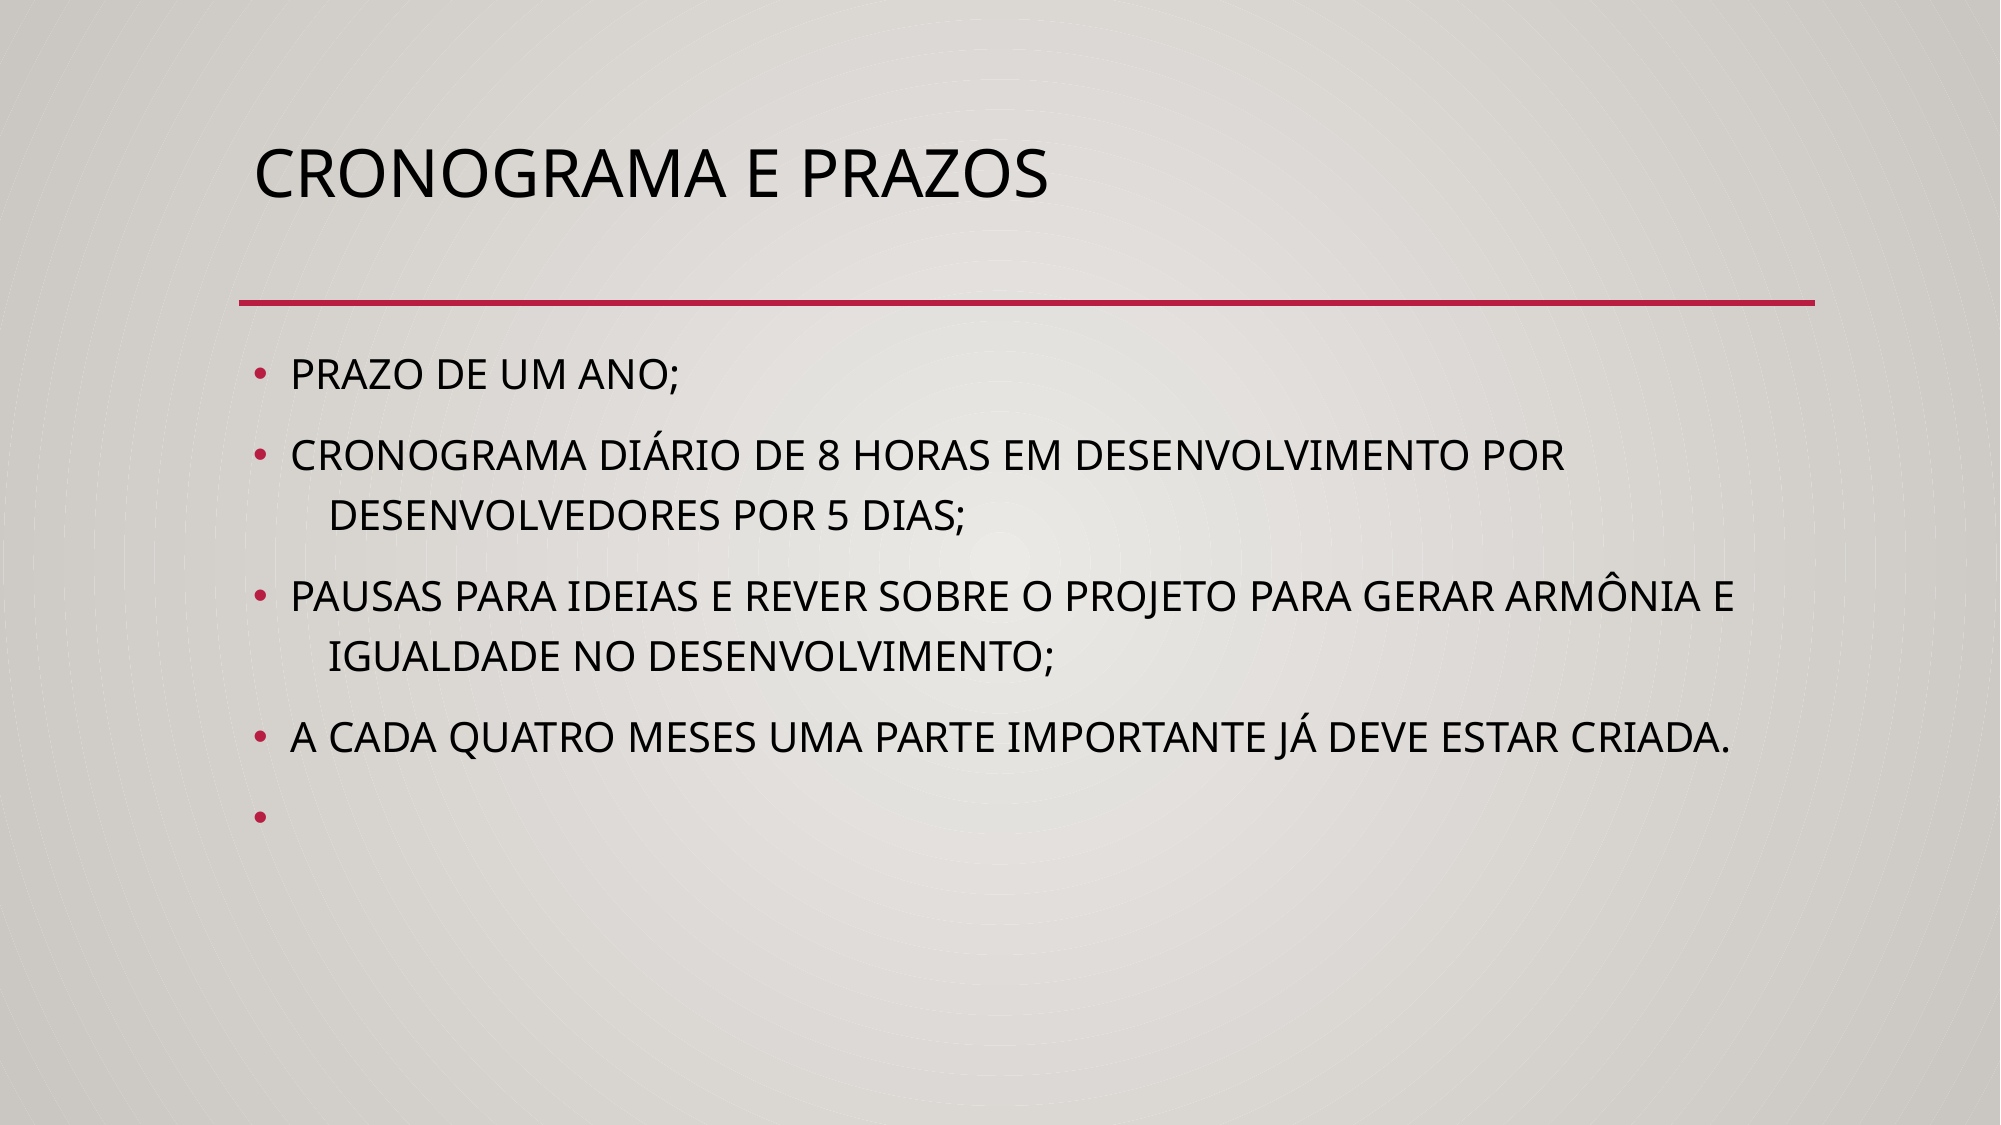

# CRONOGRAMA E PRAZOS
PRAZO DE UM ANO;
CRONOGRAMA DIÁRIO DE 8 HORAS EM DESENVOLVIMENTO POR DESENVOLVEDORES POR 5 DIAS;
PAUSAS PARA IDEIAS E REVER SOBRE O PROJETO PARA GERAR ARMÔNIA E IGUALDADE NO DESENVOLVIMENTO;
A CADA QUATRO MESES UMA PARTE IMPORTANTE JÁ DEVE ESTAR CRIADA.